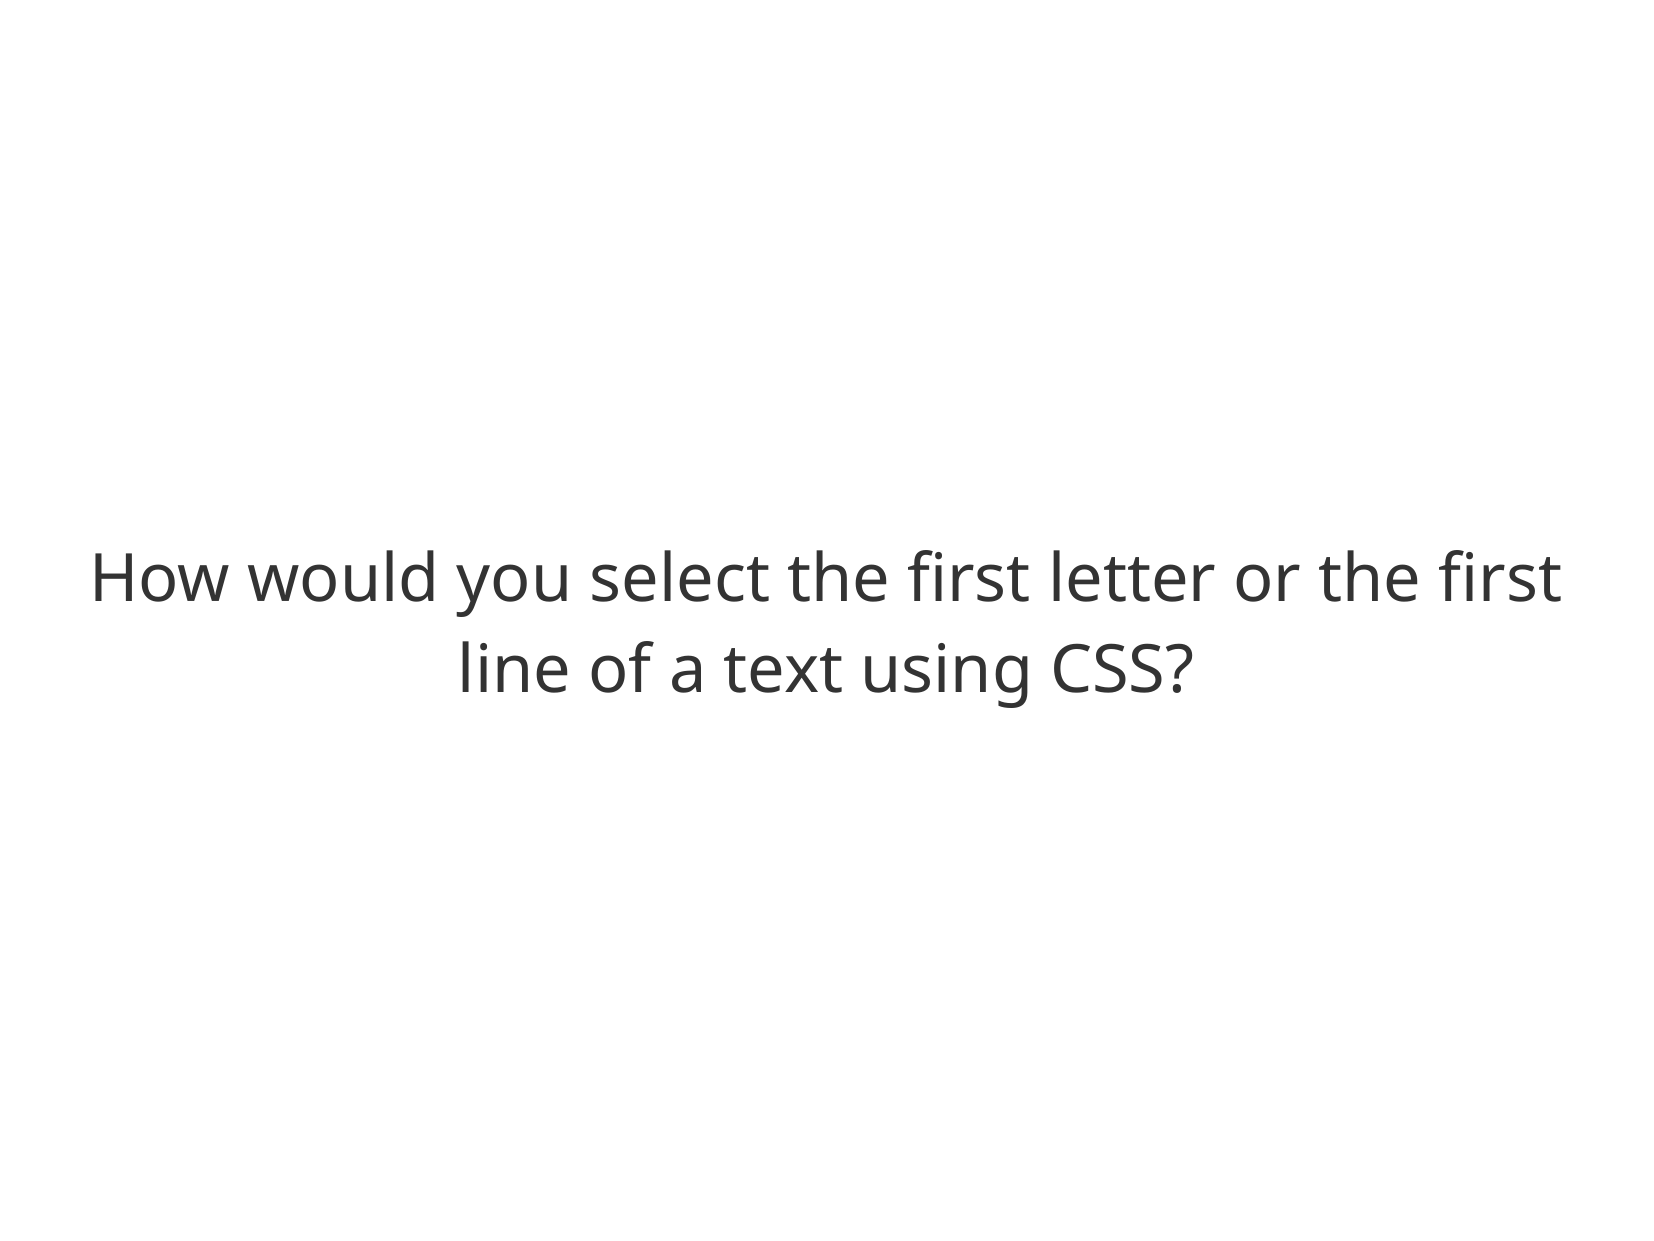

# How would you select the first letter or the first line of a text using CSS?